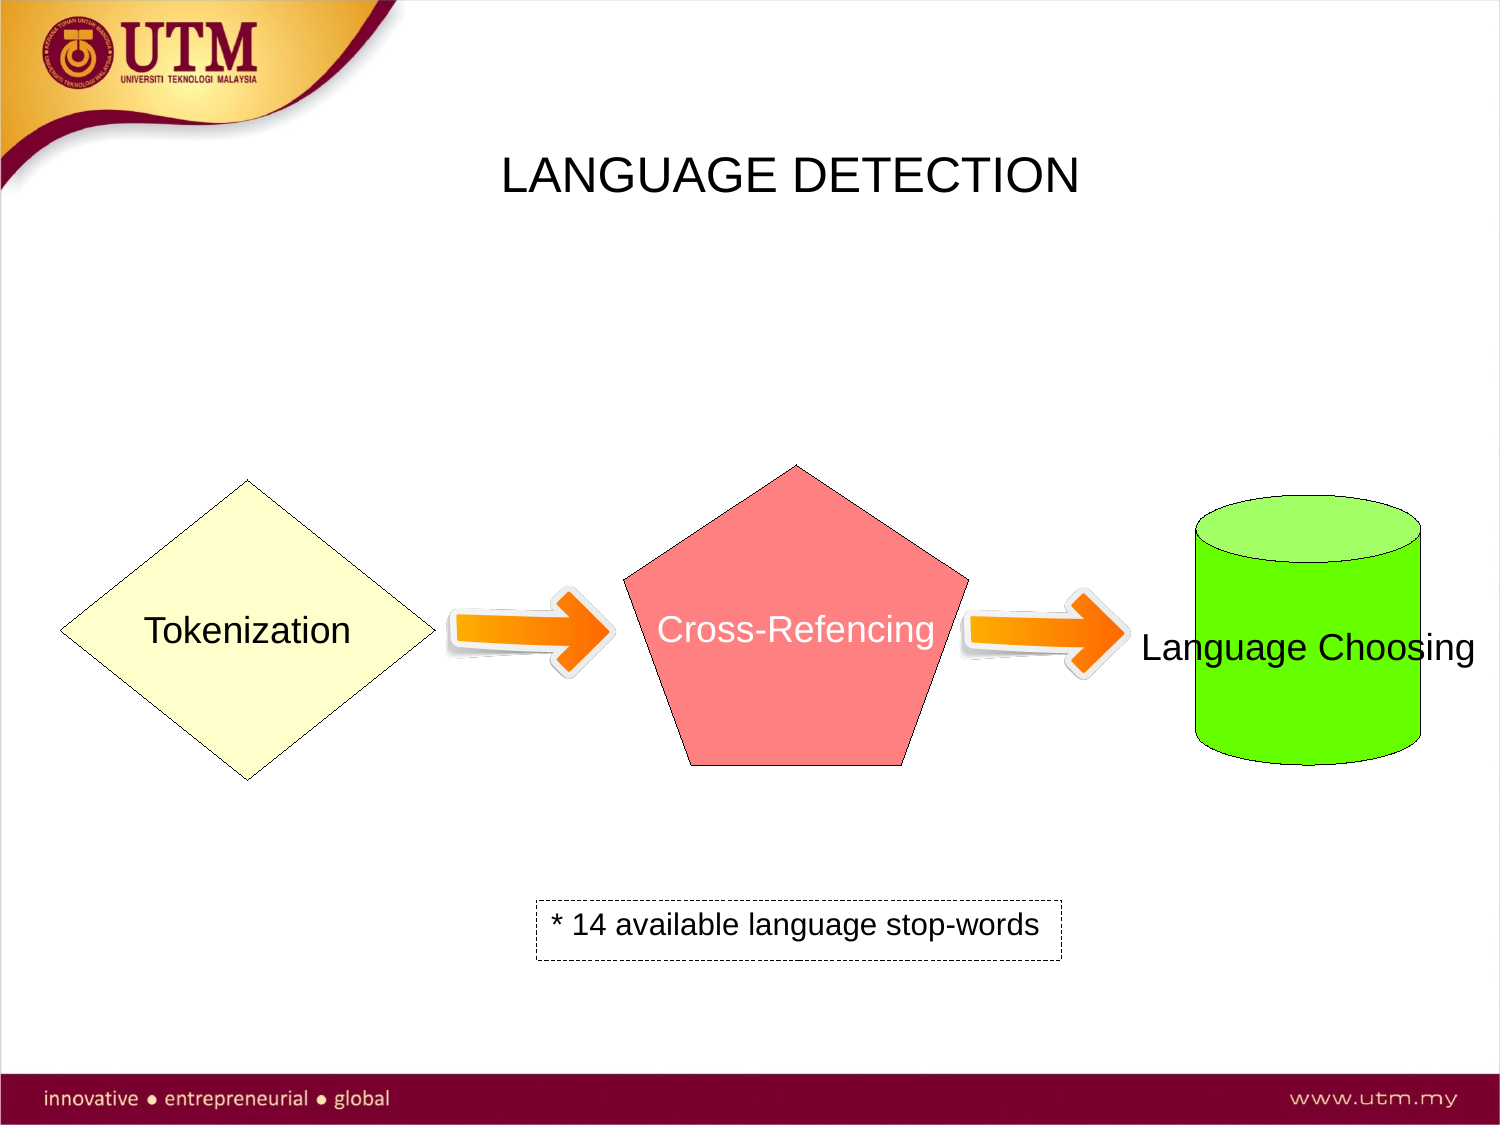

LANGUAGE DETECTION
Cross-Refencing
Tokenization
Language Choosing
* 14 available language stop-words